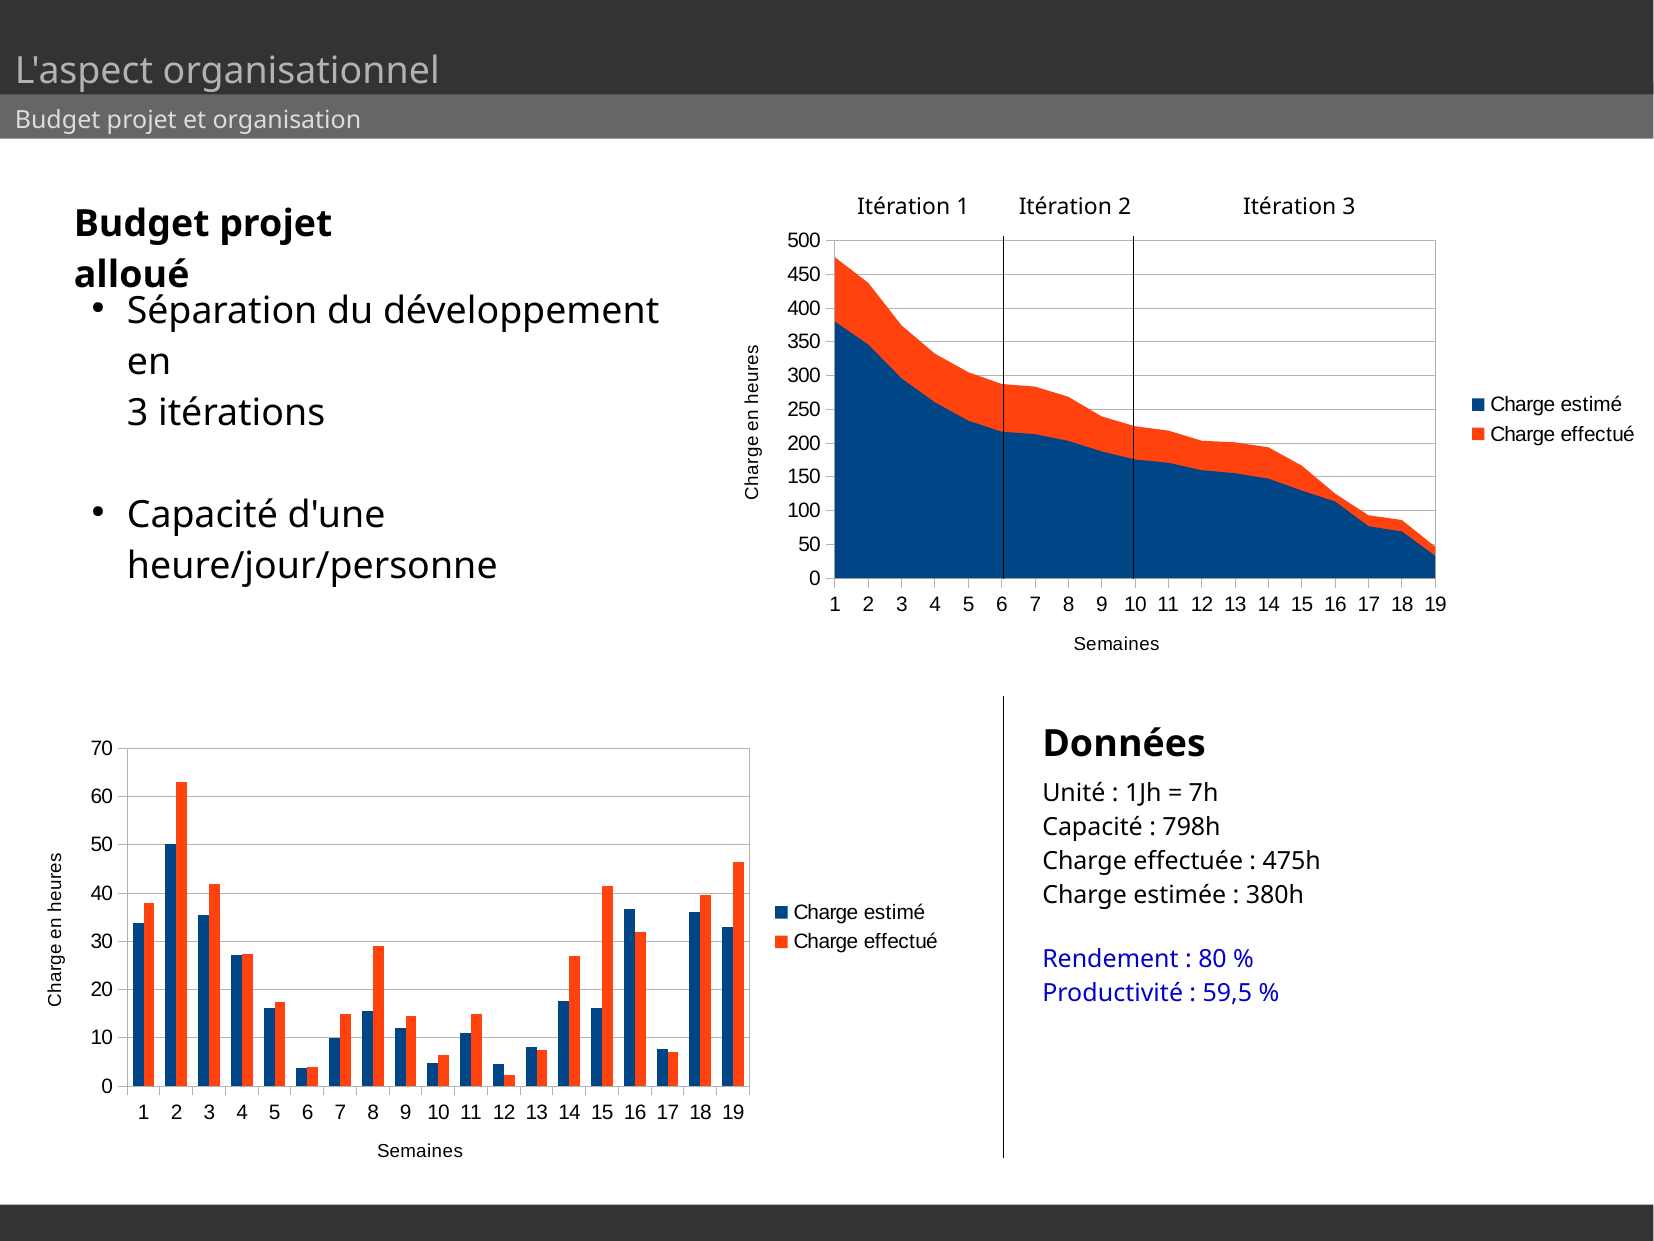

L'aspect organisationnel
Budget projet et organisation
### Chart: Burn-down du projet SmartLogger
| Category | Charge estimé | Charge effectué |
|---|---|---|
| 1 | 379.9 | 475.225 |
| 2 | 346.0 | 437.325 |
| 3 | 295.766666666667 | 374.225 |
| 4 | 260.241666666667 | 332.333333333333 |
| 5 | 233.05 | 304.941666666667 |
| 6 | 216.858333333333 | 287.55 |
| 7 | 213.133333333333 | 283.6 |
| 8 | 203.133333333333 | 268.6 |
| 9 | 187.633333333333 | 239.5 |
| 10 | 175.533333333333 | 224.9 |
| 11 | 170.833333333333 | 218.4 |
| 12 | 159.833333333334 | 203.4 |
| 13 | 155.333333333333 | 201.1 |
| 14 | 147.333333333334 | 193.6 |
| 15 | 129.666666666667 | 166.6 |
| 16 | 113.5 | 125.1 |
| 17 | 76.8333333333334 | 93.1 |
| 18 | 69.1666666666667 | 86.1 |
| 19 | 33.0 | 46.5 |
Itération 1
Itération 2
Itération 3
Budget projet alloué
Séparation du développement en
3 itérations
Capacité d'une heure/jour/personne
### Chart: Burn-down du projet SmartLogger
| Category | Charge estimé | Charge effectué |
|---|---|---|
| 1 | 33.9 | 37.9 |
| 2 | 50.2333333333333 | 63.1 |
| 3 | 35.525 | 41.8916666666667 |
| 4 | 27.1916666666667 | 27.3916666666667 |
| 5 | 16.1916666666667 | 17.3916666666667 |
| 6 | 3.725 | 3.95 |
| 7 | 10.0 | 15.0 |
| 8 | 15.5 | 29.1 |
| 9 | 12.1 | 14.6 |
| 10 | 4.7 | 6.5 |
| 11 | 11.0 | 15.0 |
| 12 | 4.5 | 2.3 |
| 13 | 8.0 | 7.5 |
| 14 | 17.6666666666667 | 27.0 |
| 15 | 16.1666666666667 | 41.5 |
| 16 | 36.6666666666667 | 32.0 |
| 17 | 7.66666666666667 | 7.0 |
| 18 | 36.1666666666667 | 39.6 |
| 19 | 33.0 | 46.5 |
Données
Unité : 1Jh = 7h
Capacité : 798h
Charge effectuée : 475h
Charge estimée : 380h
Rendement : 80 %
Productivité : 59,5 %